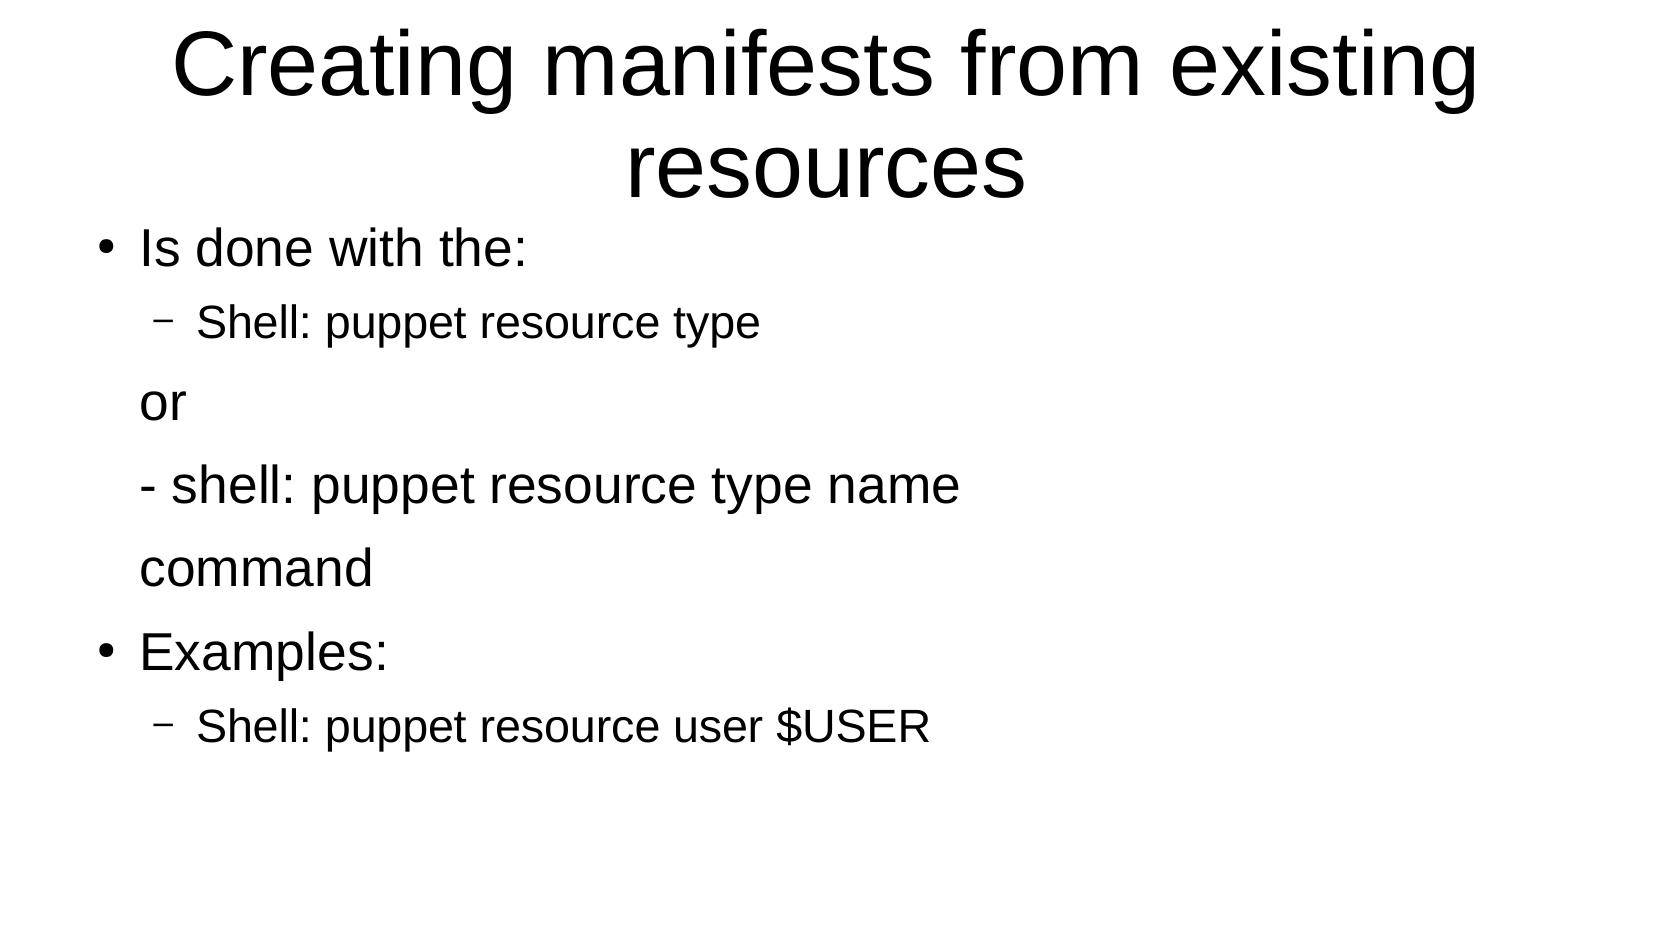

# Creating manifests from existing resources
Is done with the:
Shell: puppet resource type
or
- shell: puppet resource type name
command
Examples:
Shell: puppet resource user $USER